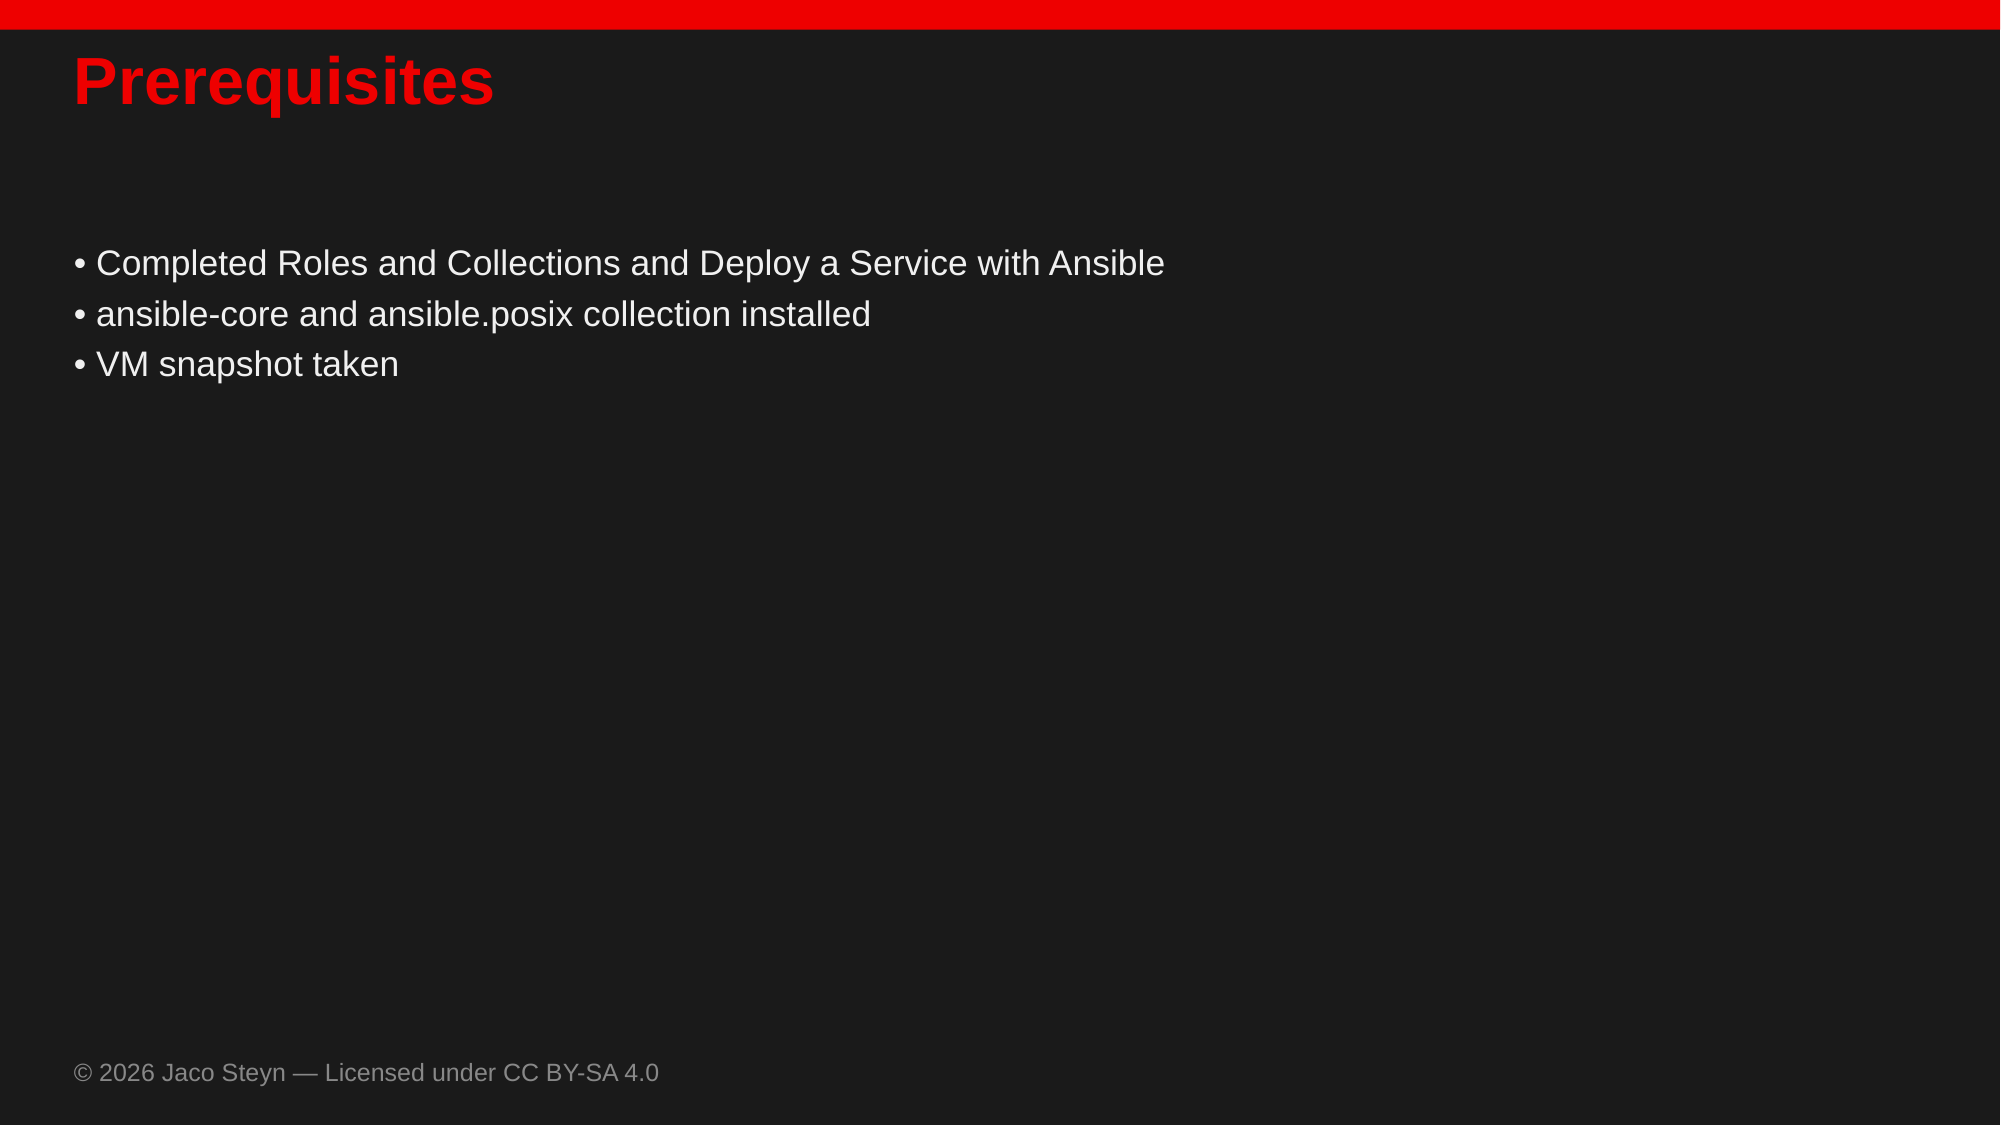

Prerequisites
• Completed Roles and Collections and Deploy a Service with Ansible
• ansible-core and ansible.posix collection installed
• VM snapshot taken
© 2026 Jaco Steyn — Licensed under CC BY-SA 4.0